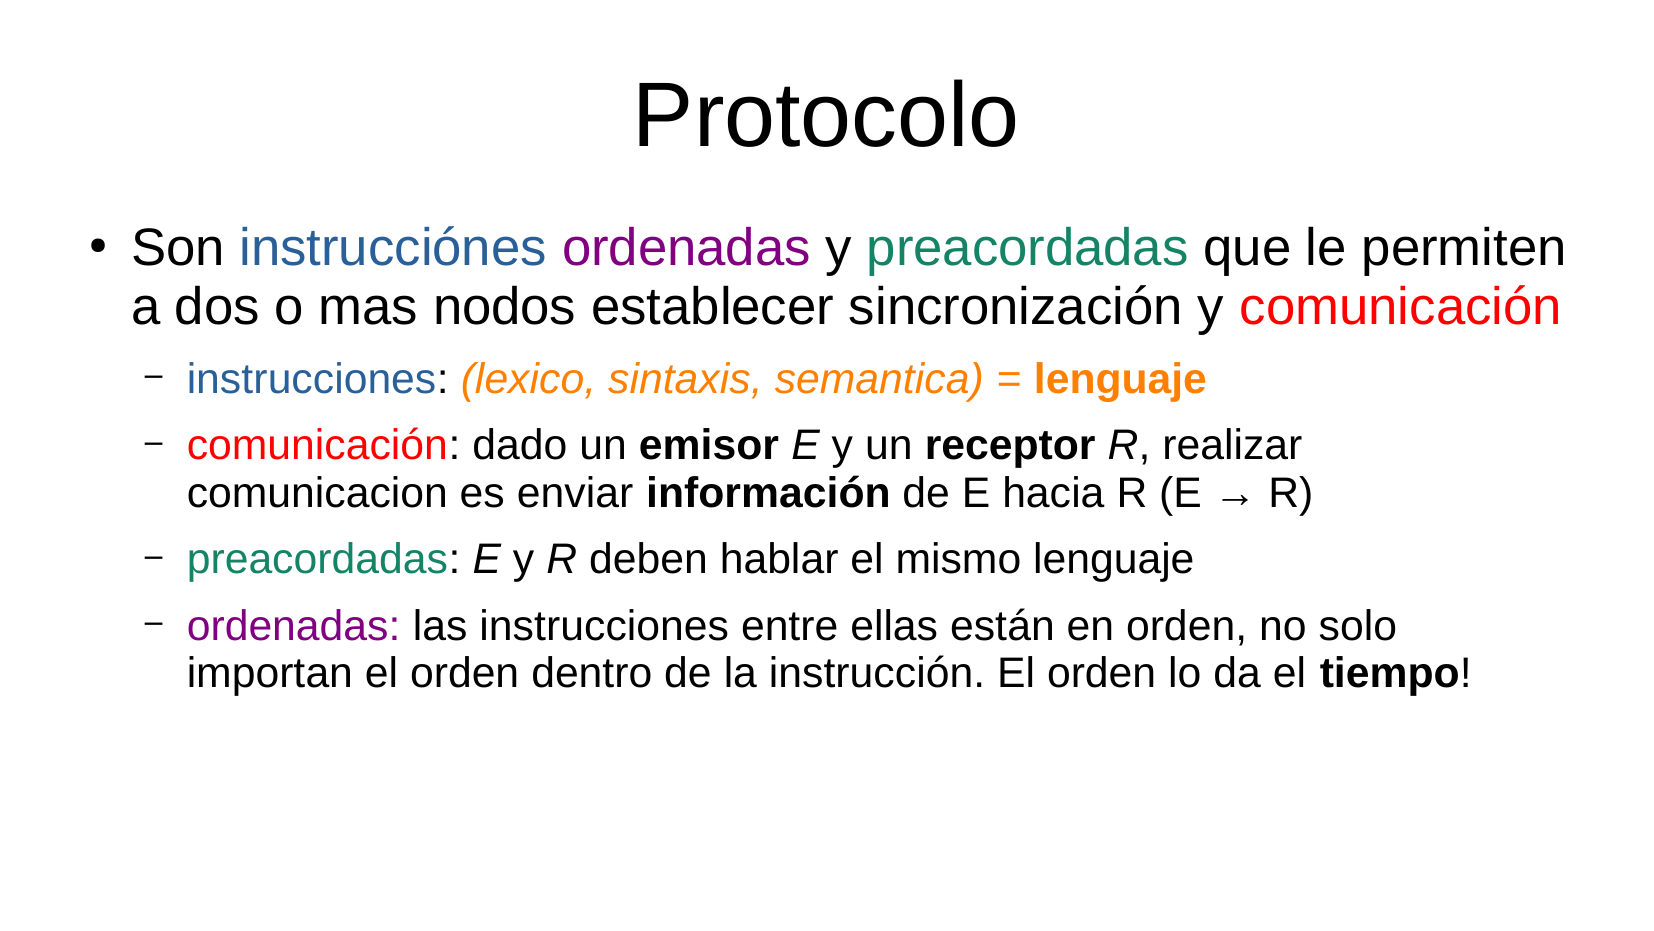

# Protocolo
Son instrucciónes ordenadas y preacordadas que le permiten a dos o mas nodos establecer sincronización y comunicación
instrucciones: (lexico, sintaxis, semantica) = lenguaje
comunicación: dado un emisor E y un receptor R, realizar comunicacion es enviar información de E hacia R (E → R)
preacordadas: E y R deben hablar el mismo lenguaje
ordenadas: las instrucciones entre ellas están en orden, no solo importan el orden dentro de la instrucción. El orden lo da el tiempo!